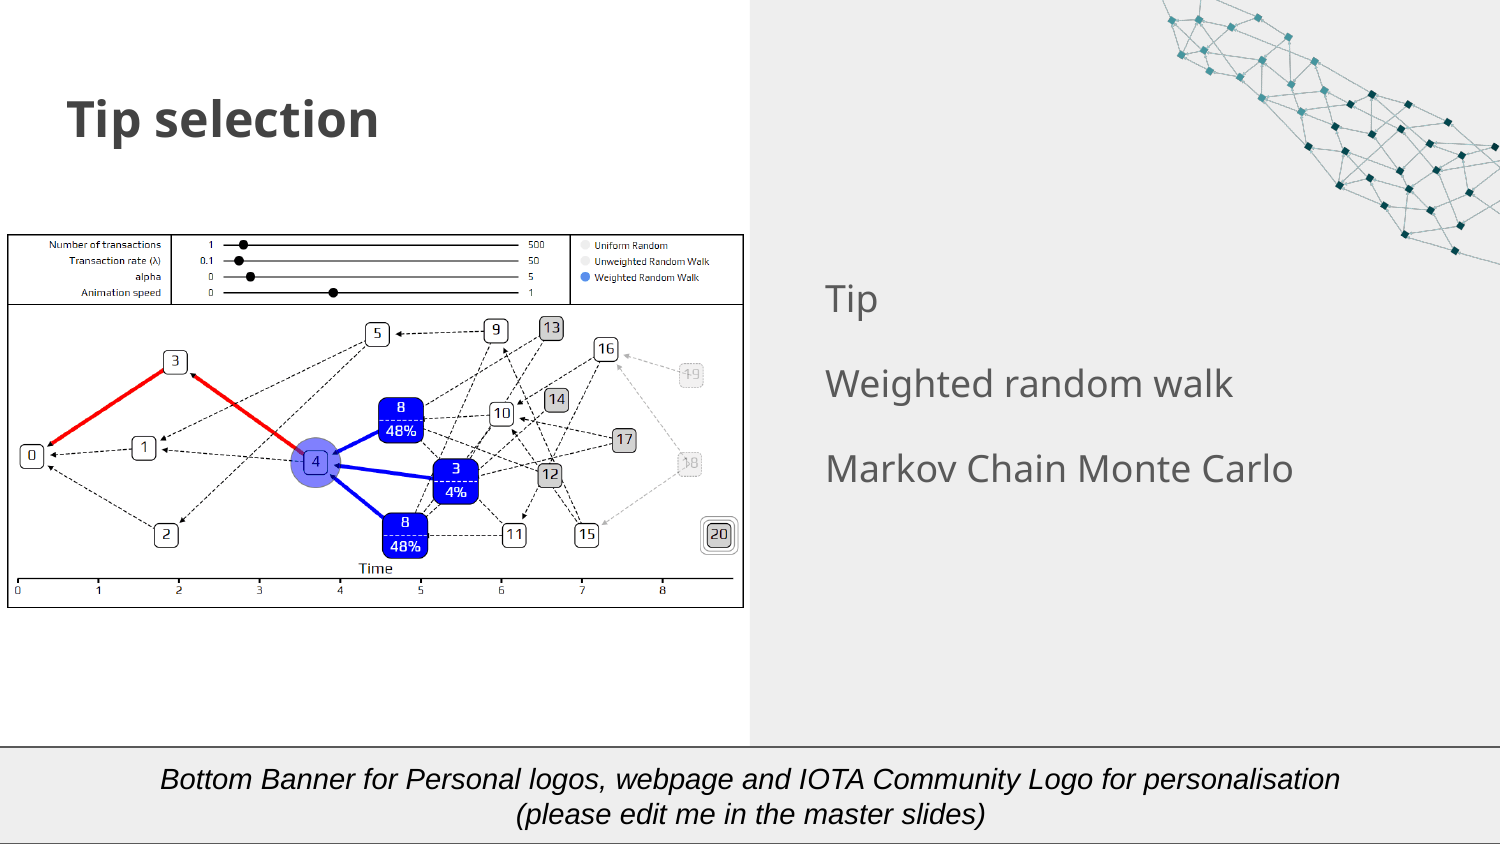

# Tip selection
Tip
Weighted random walk
Markov Chain Monte Carlo